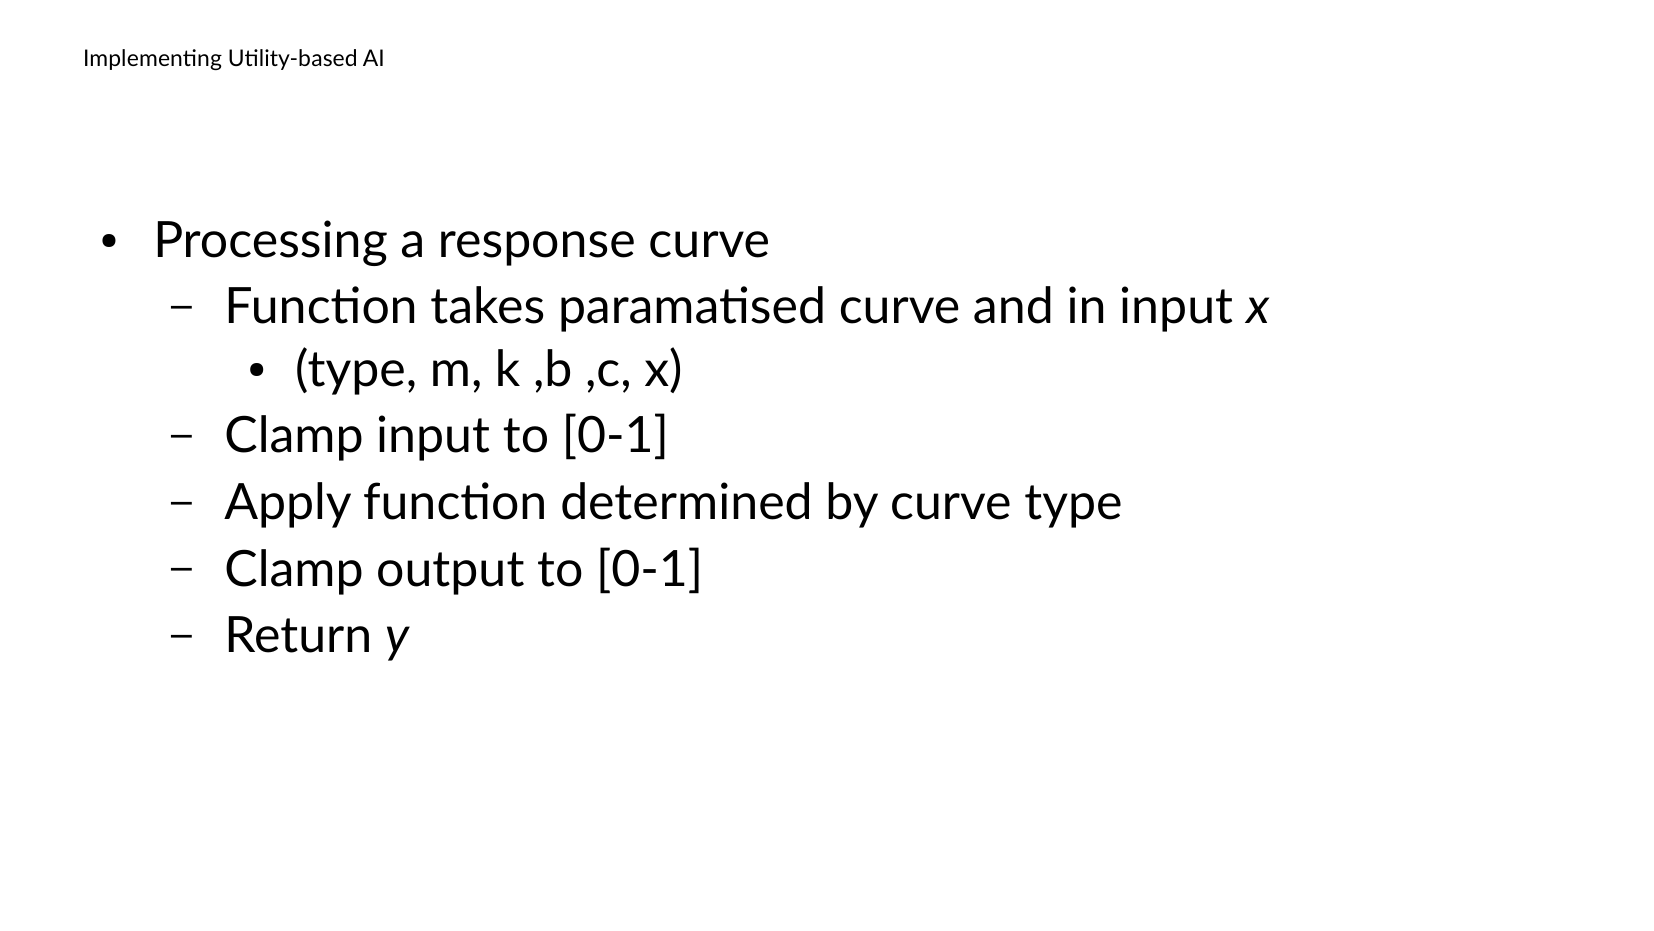

# Implementing Utility-based AI
Processing a response curve
Function takes paramatised curve and in input x
(type, m, k ,b ,c, x)
Clamp input to [0-1]
Apply function determined by curve type
Clamp output to [0-1]
Return y